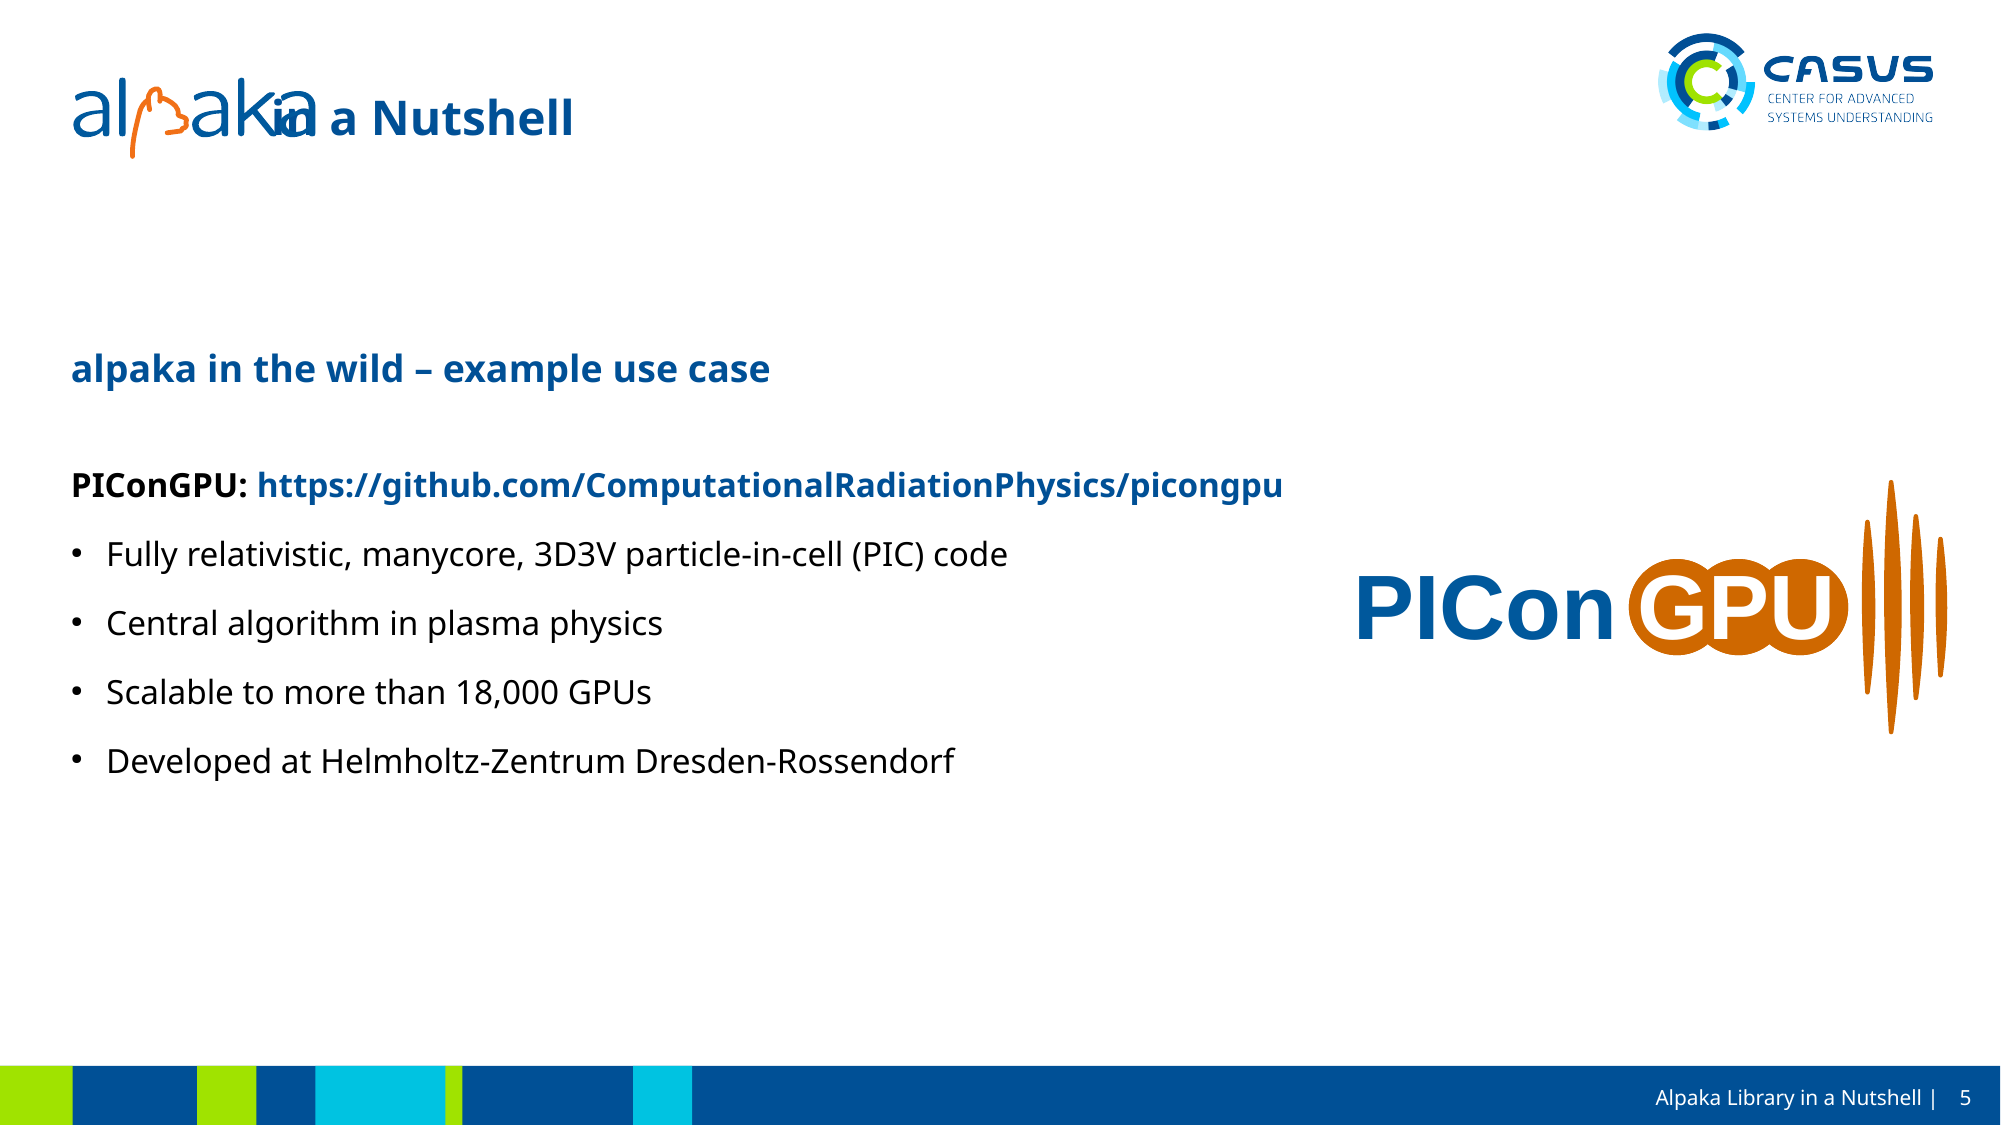

in a Nutshell
# alpaka in the wild – example use case
PIConGPU: https://github.com/ComputationalRadiationPhysics/picongpu
Fully relativistic, manycore, 3D3V particle-in-cell (PIC) code
Central algorithm in plasma physics
Scalable to more than 18,000 GPUs
Developed at Helmholtz-Zentrum Dresden-Rossendorf
Alpaka Library in a Nutshell
5